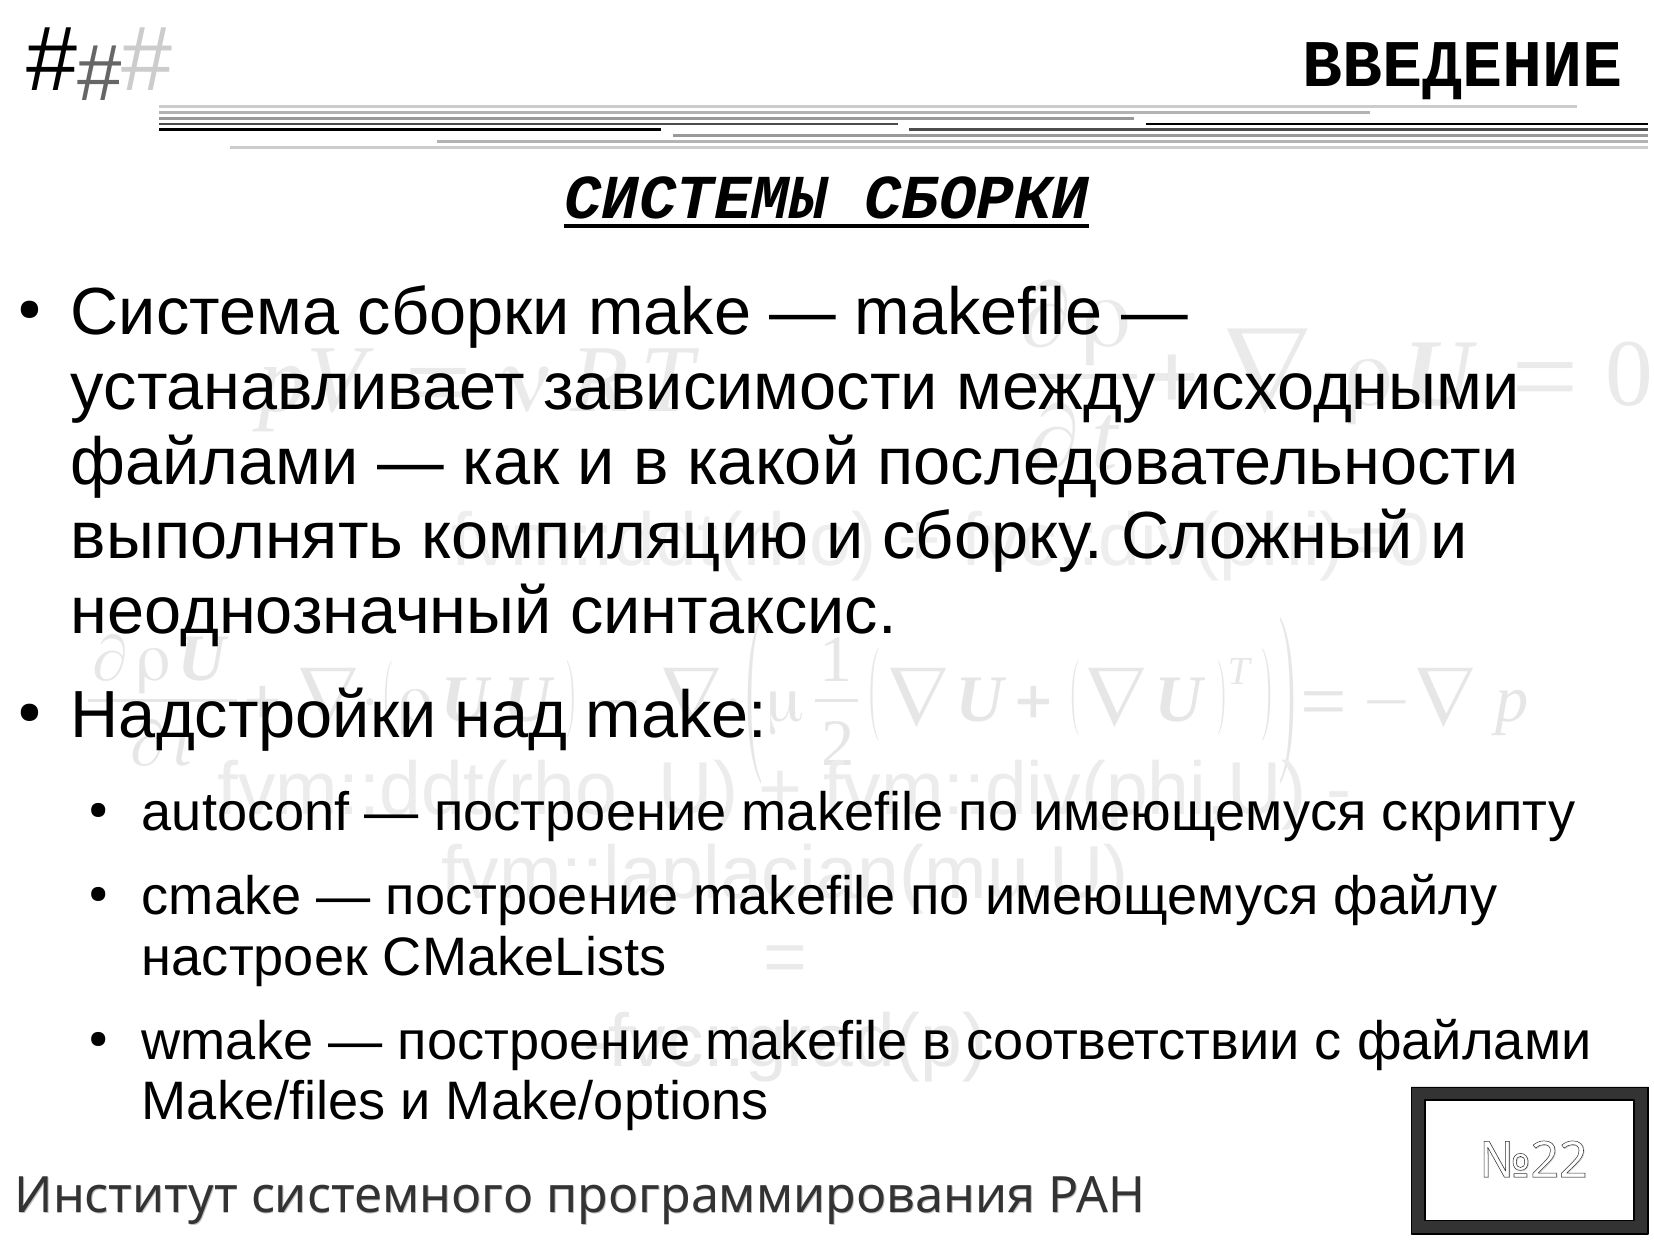

# СИСТЕМЫ СБОРКИ
Система сборки make — makefile — устанавливает зависимости между исходными файлами — как и в какой последовательности выполнять компиляцию и сборку. Сложный и неоднозначный синтаксис.
Надстройки над make:
autoconf — построение makefile по имеющемуся скрипту
cmake — построение makefile по имеющемуся файлу настроек CMakeLists
wmake — построение makefile в соответствии с файлами Make/files и Make/options